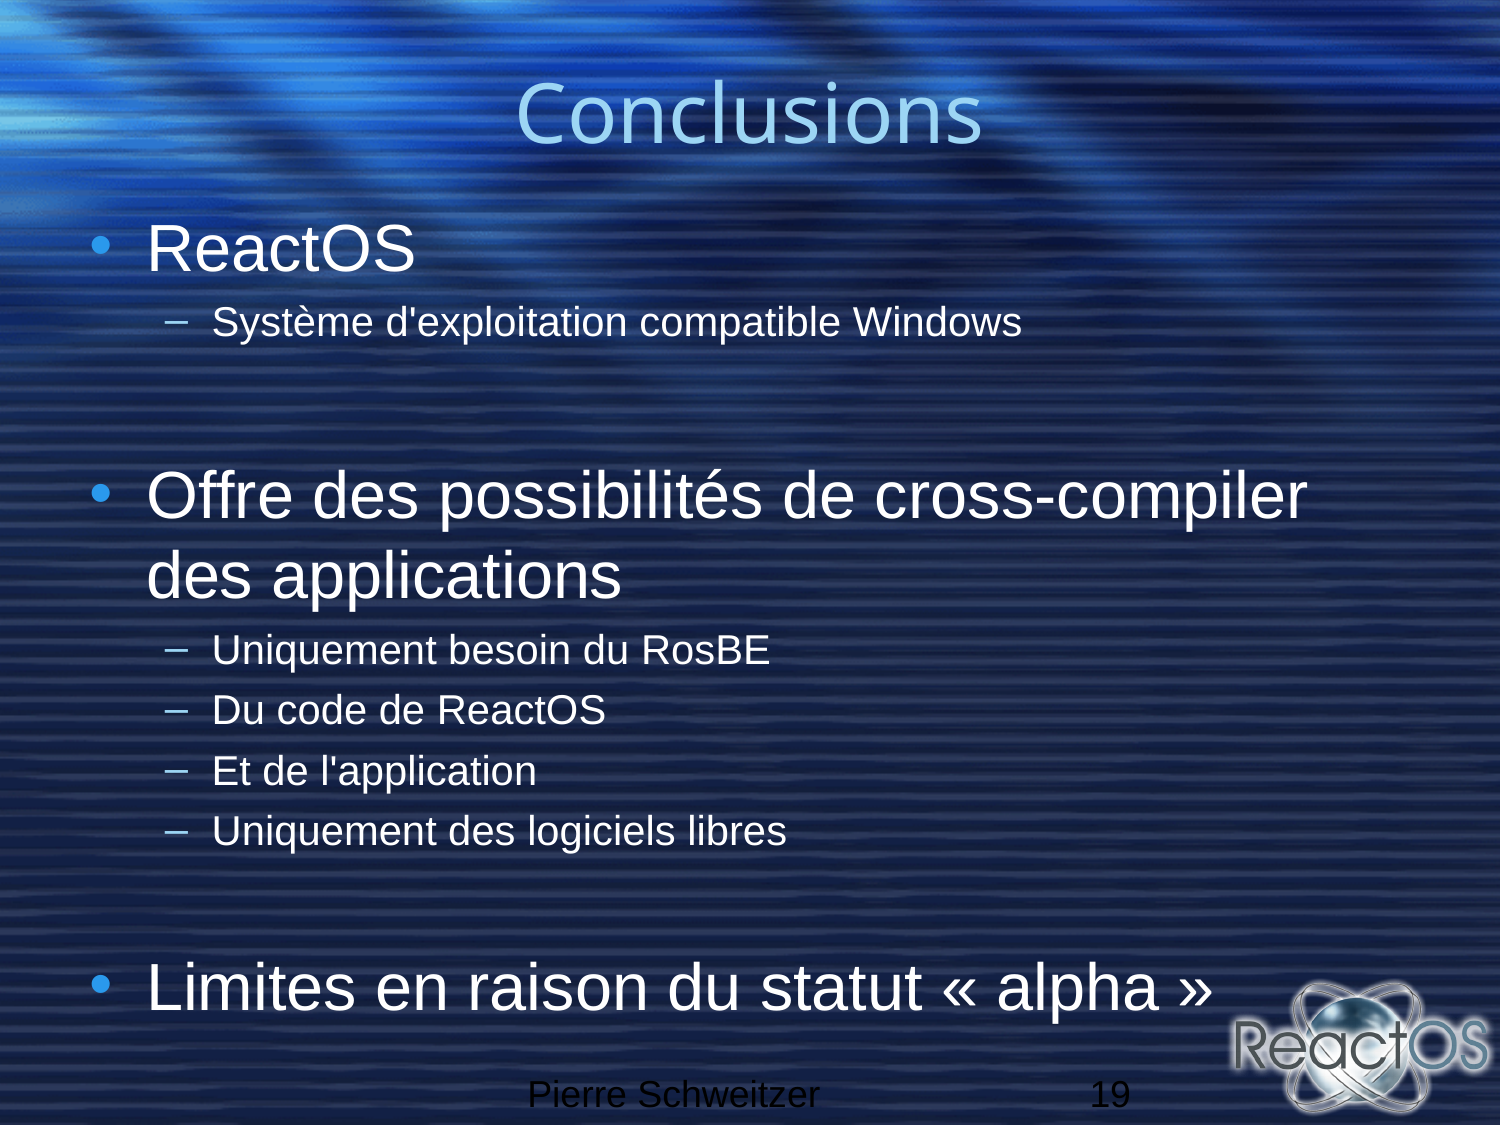

# Conclusions
ReactOS
Système d'exploitation compatible Windows
Offre des possibilités de cross-compiler des applications
Uniquement besoin du RosBE
Du code de ReactOS
Et de l'application
Uniquement des logiciels libres
Limites en raison du statut « alpha »
Pierre Schweitzer
19